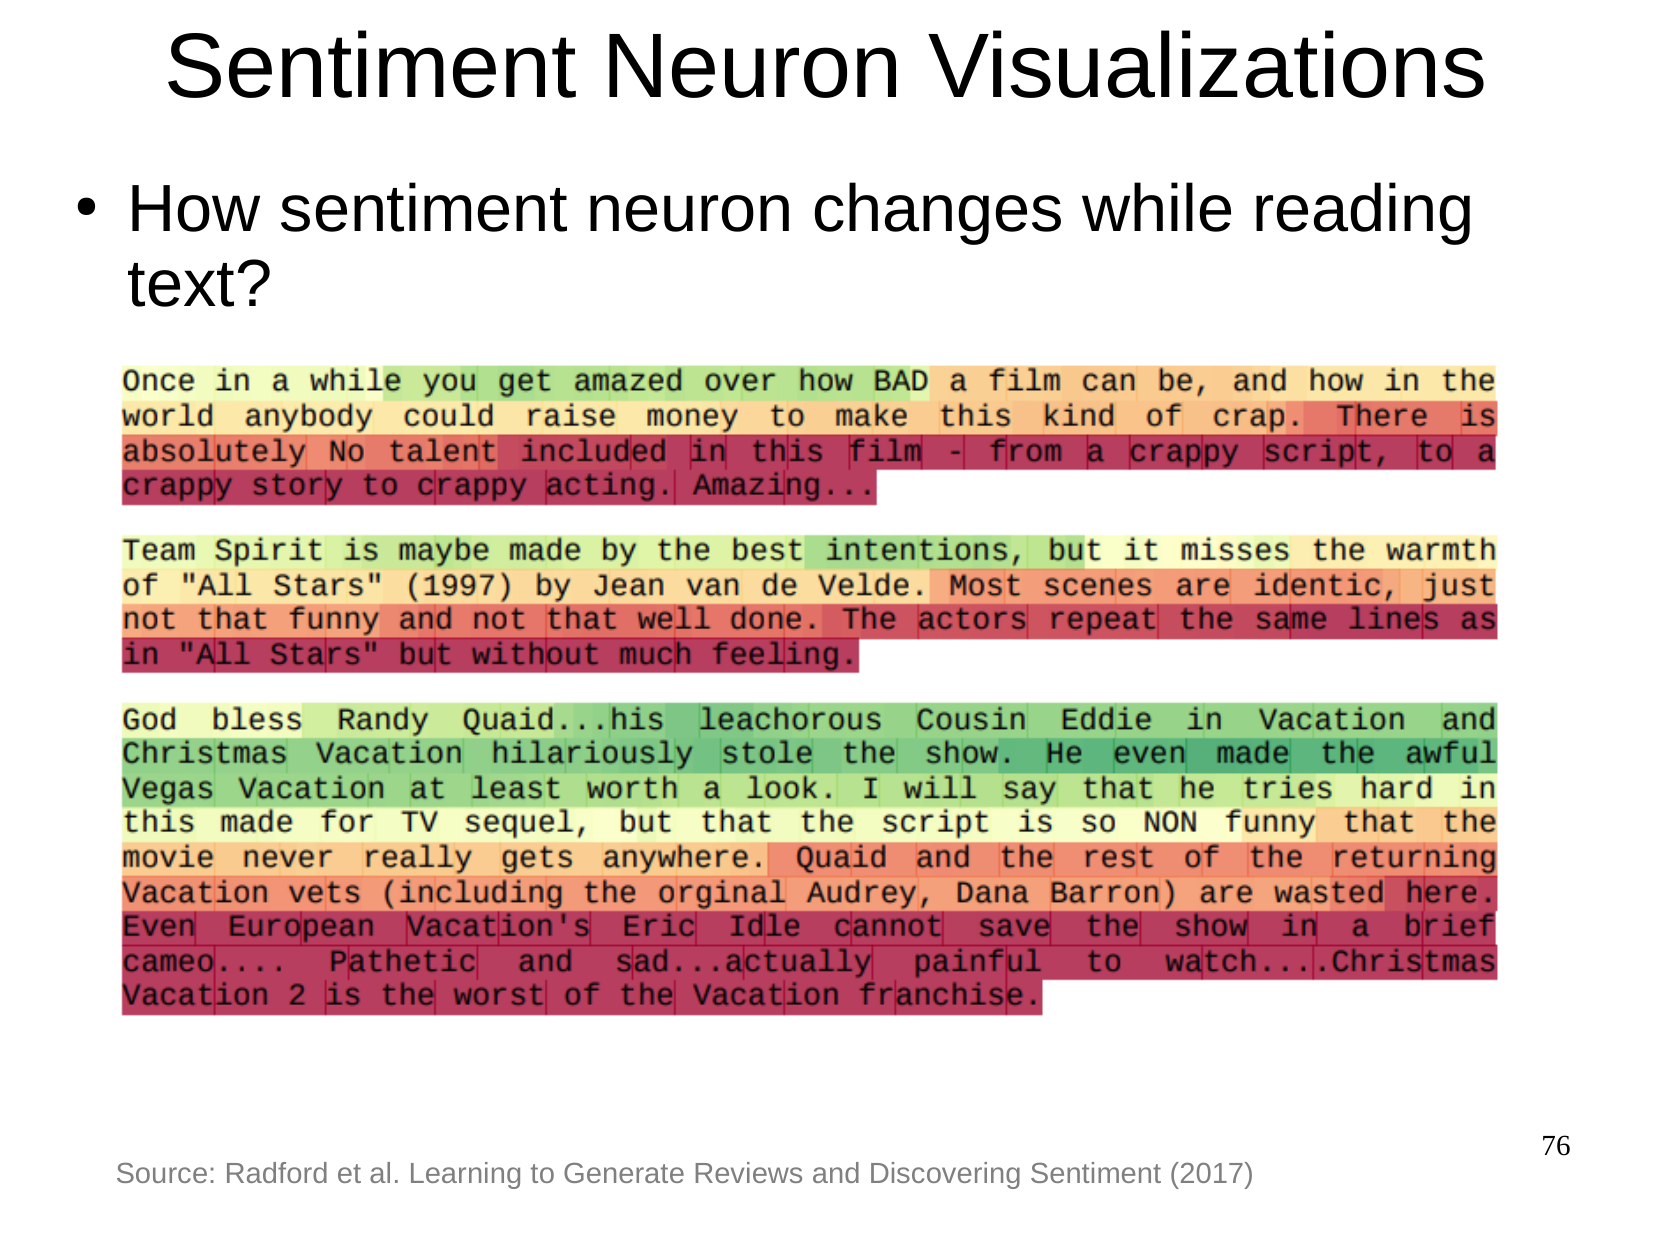

# Sentiment Neuron Visualizations
How sentiment neuron changes while reading text?
76
Source: Radford et al. Learning to Generate Reviews and Discovering Sentiment (2017)